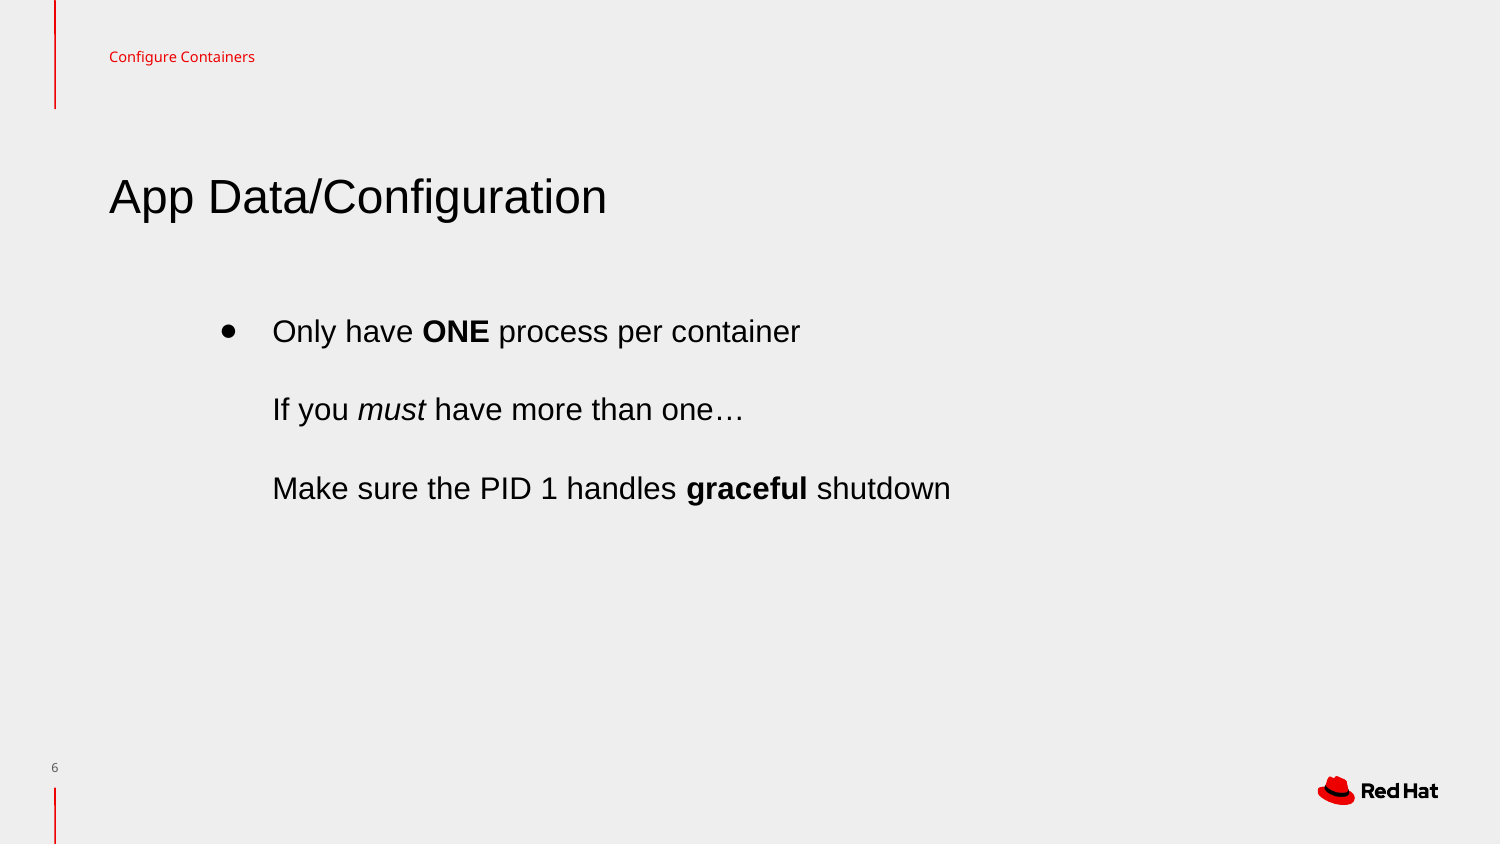

# Configure Containers
App Data/Configuration
Only have ONE process per container
If you must have more than one…
Make sure the PID 1 handles graceful shutdown